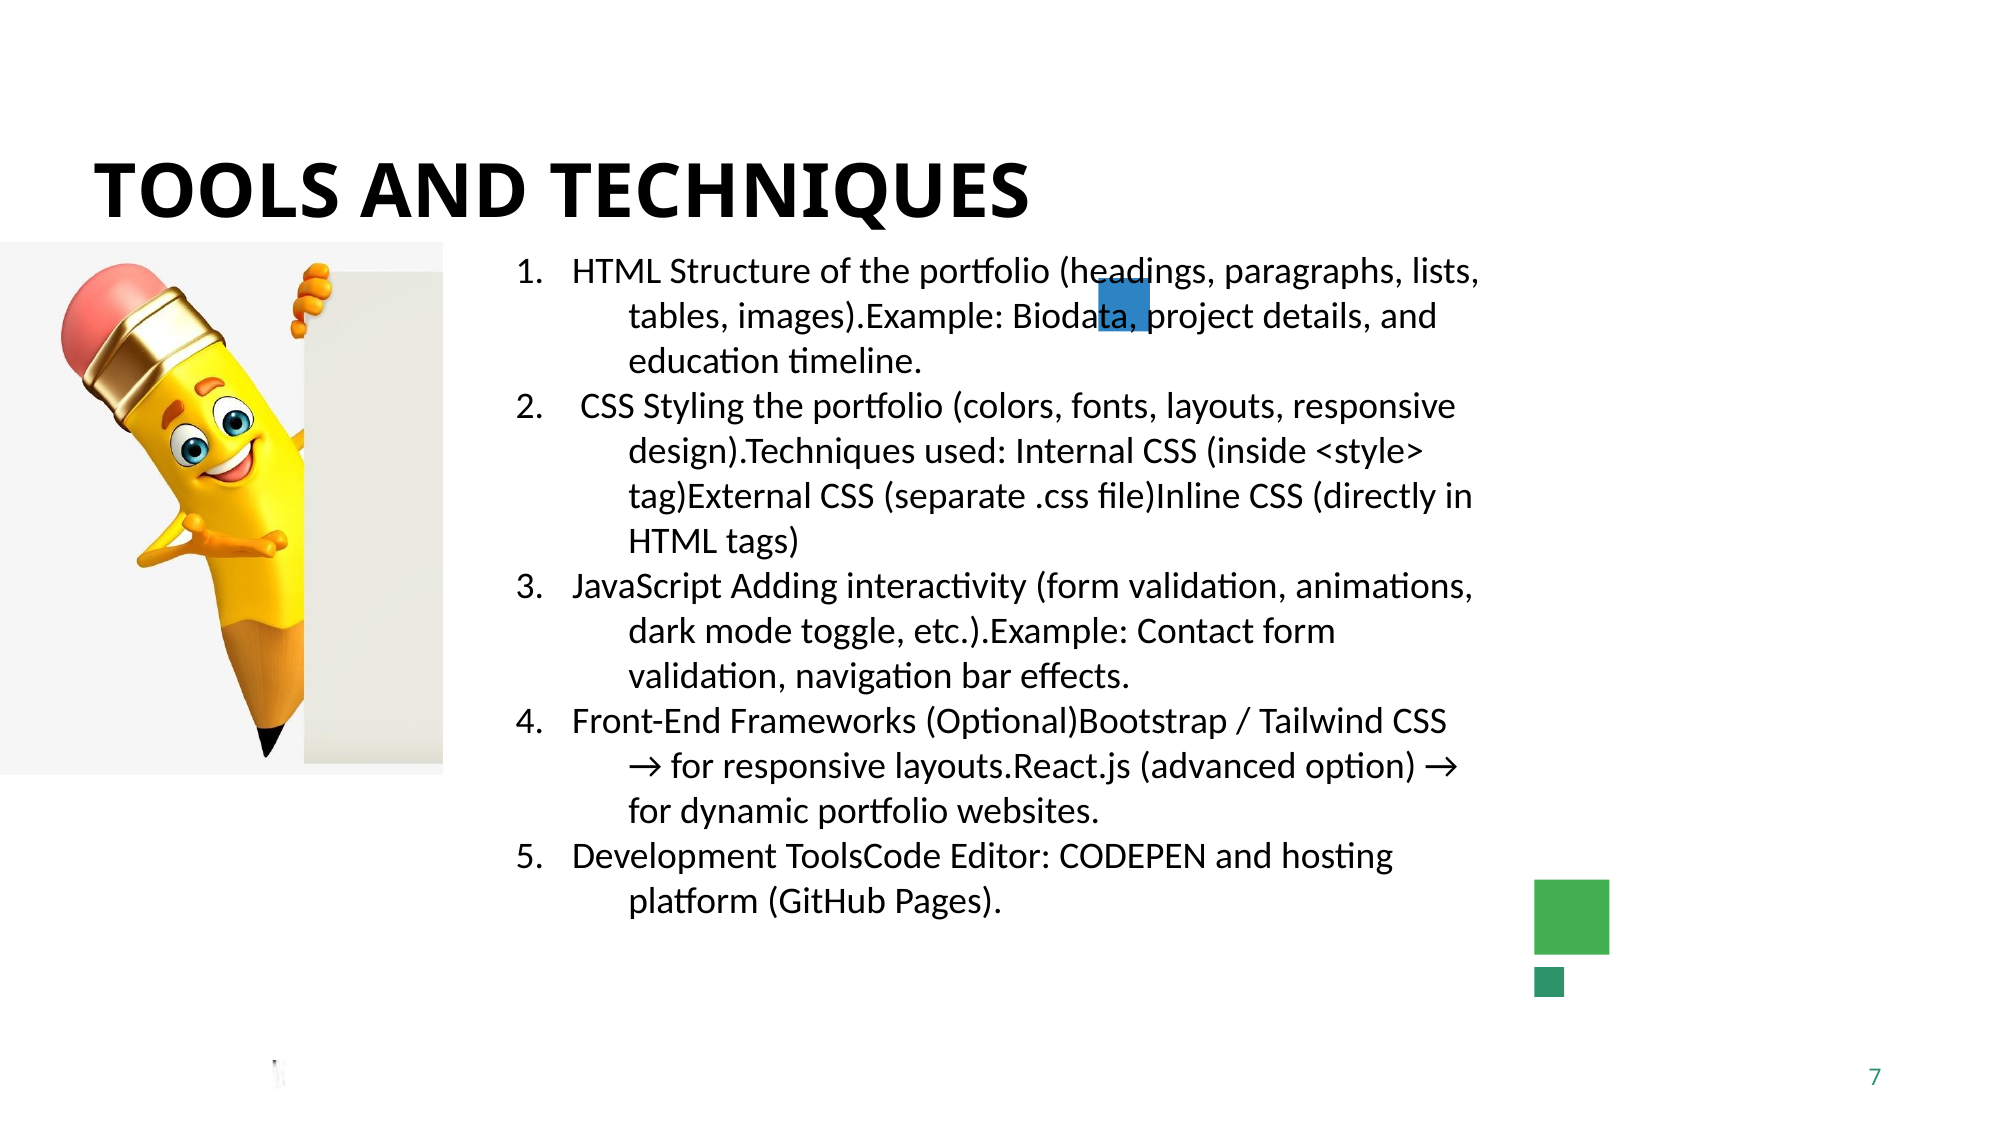

# TOOLS AND TECHNIQUES
HTML Structure of the portfolio (headings, paragraphs, lists, tables, images).Example: Biodata, project details, and education timeline.
 CSS Styling the portfolio (colors, fonts, layouts, responsive design).Techniques used: Internal CSS (inside <style> tag)External CSS (separate .css file)Inline CSS (directly in HTML tags)
JavaScript Adding interactivity (form validation, animations, dark mode toggle, etc.).Example: Contact form validation, navigation bar effects.
Front-End Frameworks (Optional)Bootstrap / Tailwind CSS → for responsive layouts.React.js (advanced option) → for dynamic portfolio websites.
Development ToolsCode Editor: CODEPEN and hosting platform (GitHub Pages).